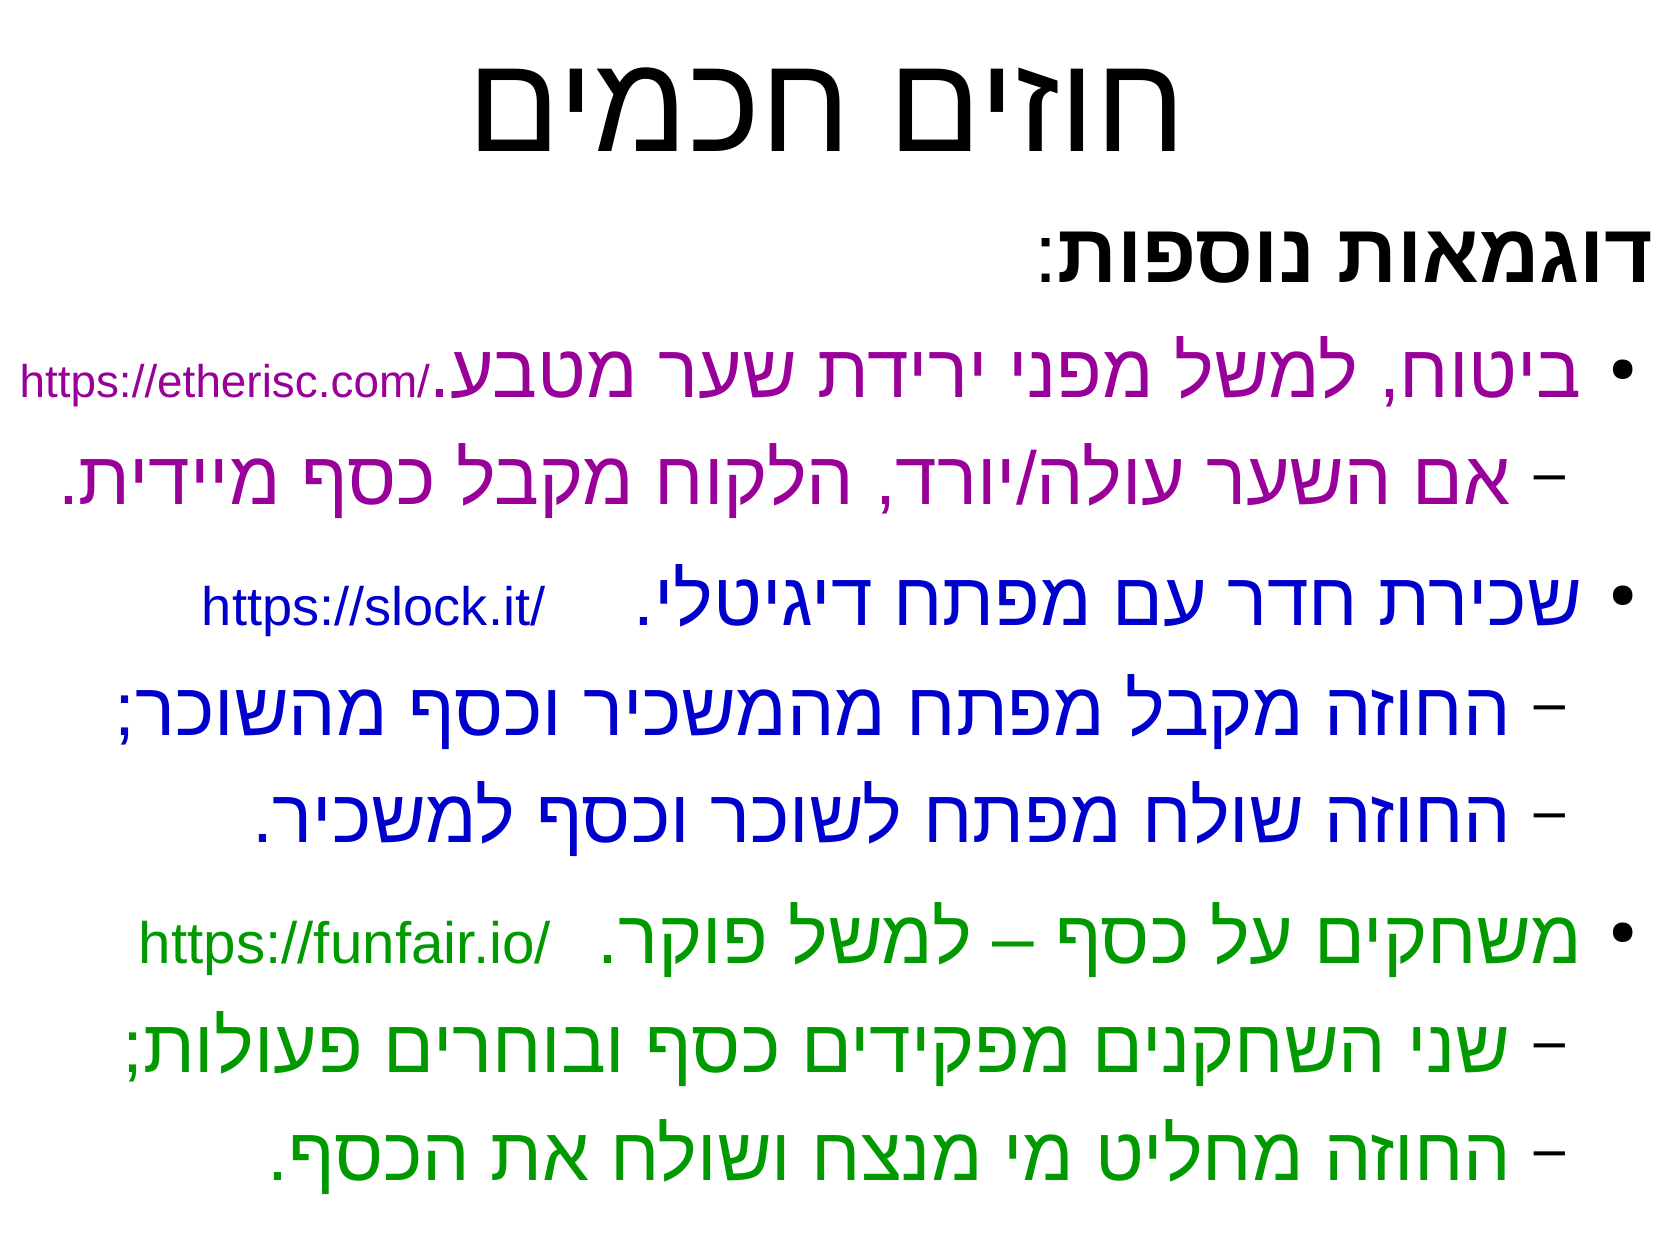

# חוזים חכמים
דוגמאות נוספות:
ביטוח, למשל מפני ירידת שער מטבע.https://etherisc.com/
אם השער עולה/יורד, הלקוח מקבל כסף מיידית.
שכירת חדר עם מפתח דיגיטלי. https://slock.it/
החוזה מקבל מפתח מהמשכיר וכסף מהשוכר;
החוזה שולח מפתח לשוכר וכסף למשכיר.
משחקים על כסף – למשל פוקר. https://funfair.io/
שני השחקנים מפקידים כסף ובוחרים פעולות;
החוזה מחליט מי מנצח ושולח את הכסף.